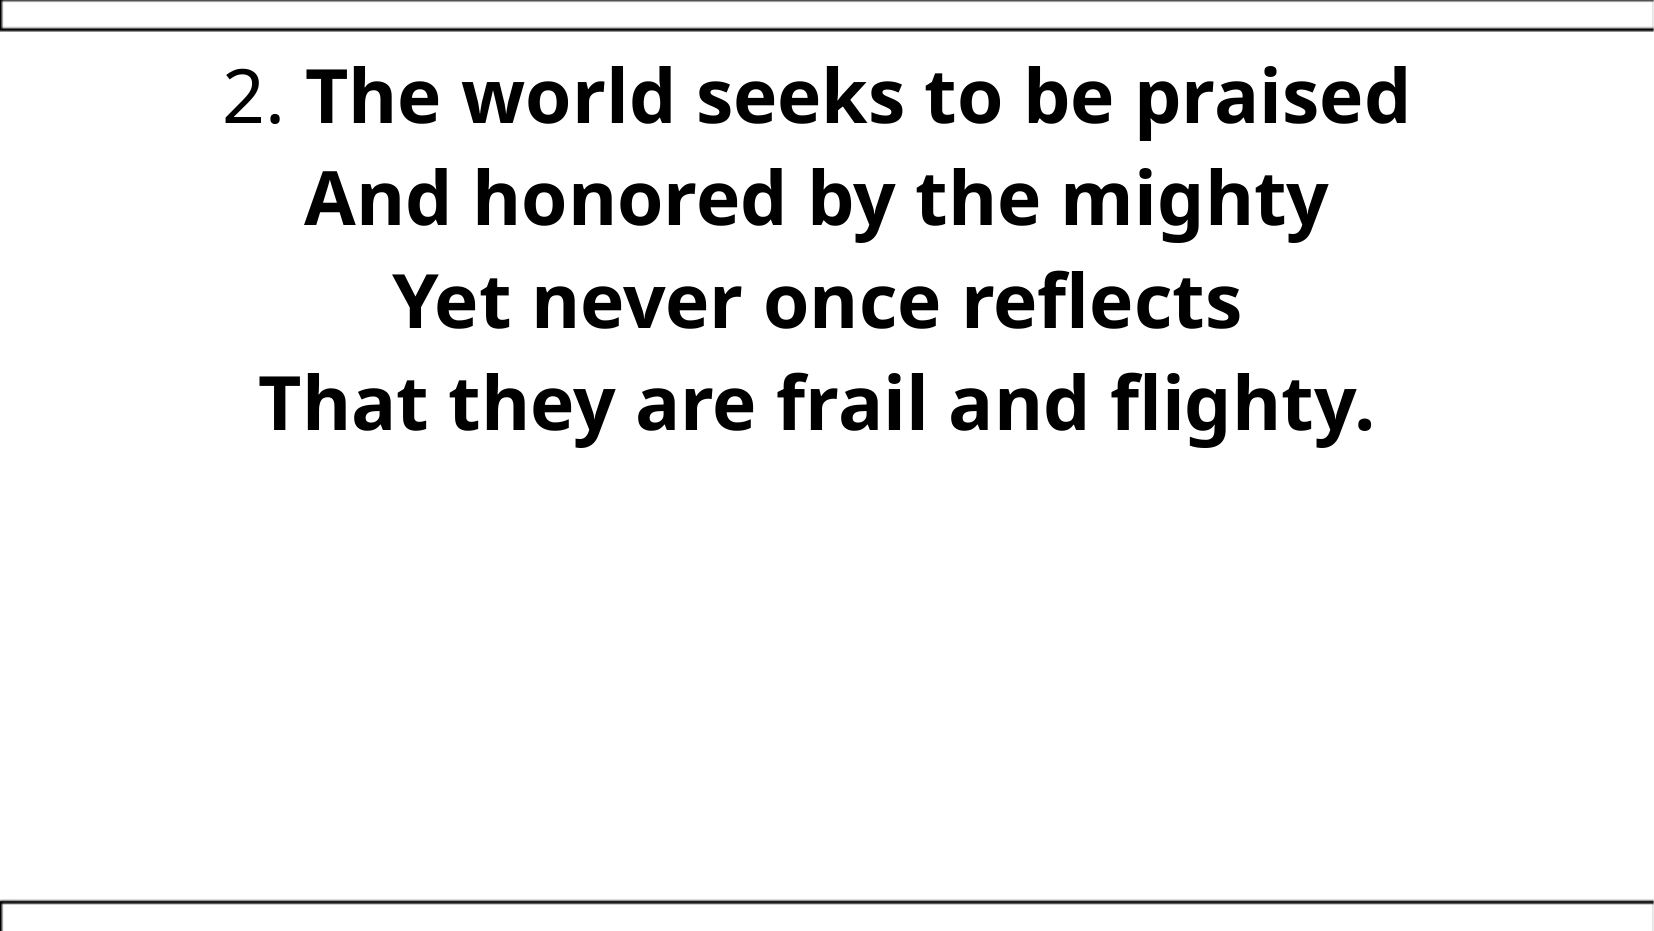

2. The world seeks to be praised
And honored by the mighty
Yet never once reflects
That they are frail and flighty.